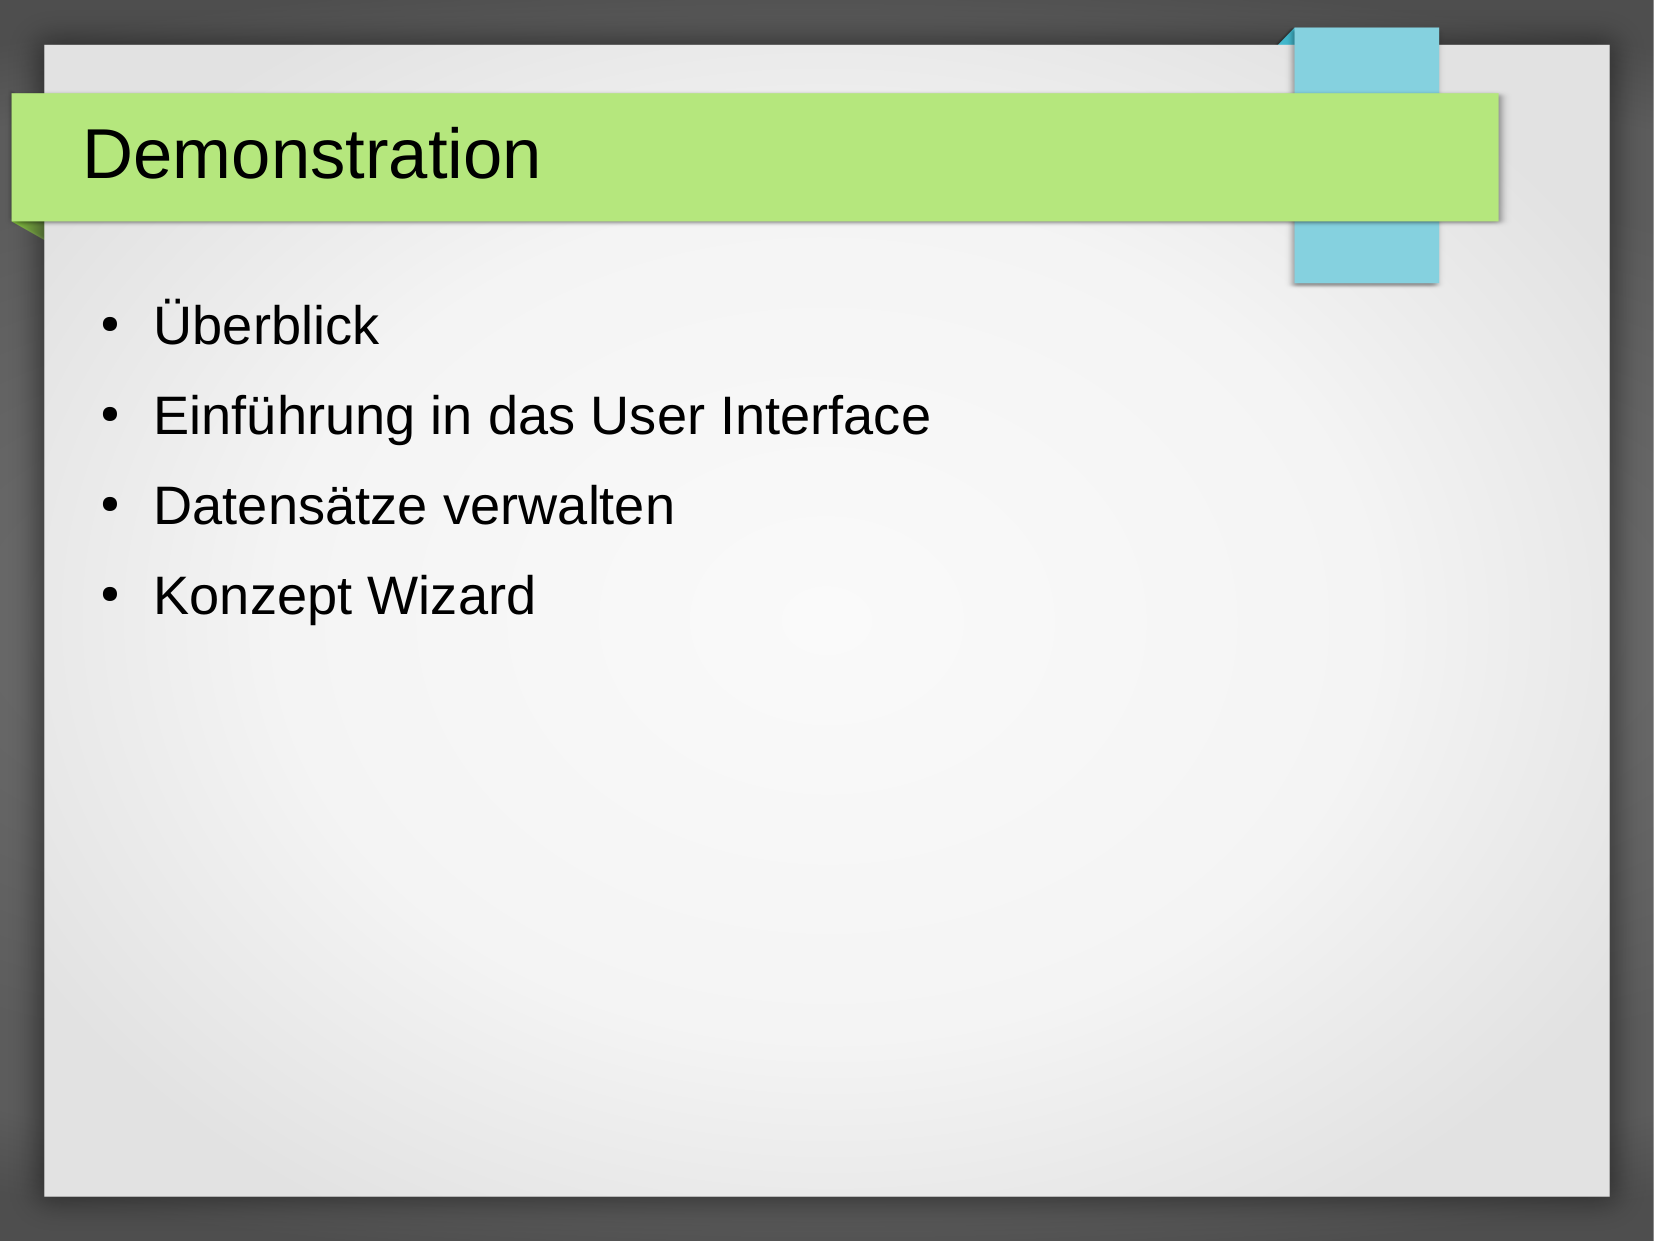

# Demonstration
Überblick
Einführung in das User Interface
Datensätze verwalten
Konzept Wizard